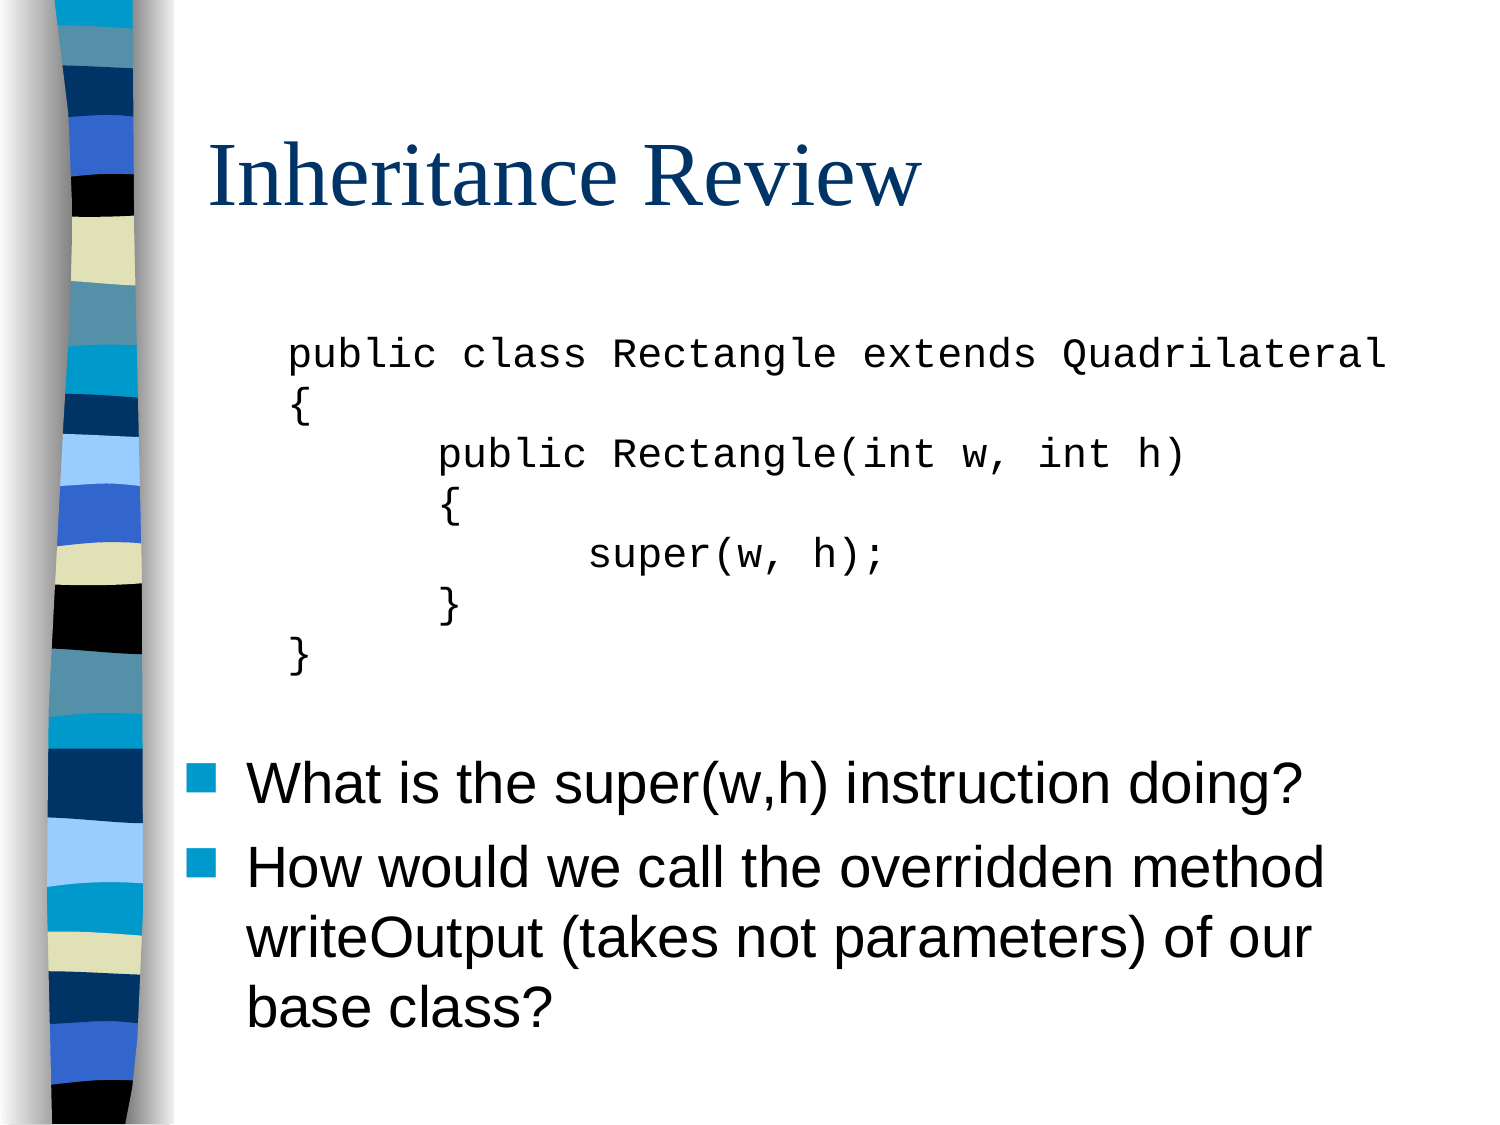

# Inheritance Review
public class Rectangle extends Quadrilateral
{
	public Rectangle(int w, int h)
	{
		super(w, h);
	}
}
What is the super(w,h) instruction doing?
How would we call the overridden method writeOutput (takes not parameters) of our base class?